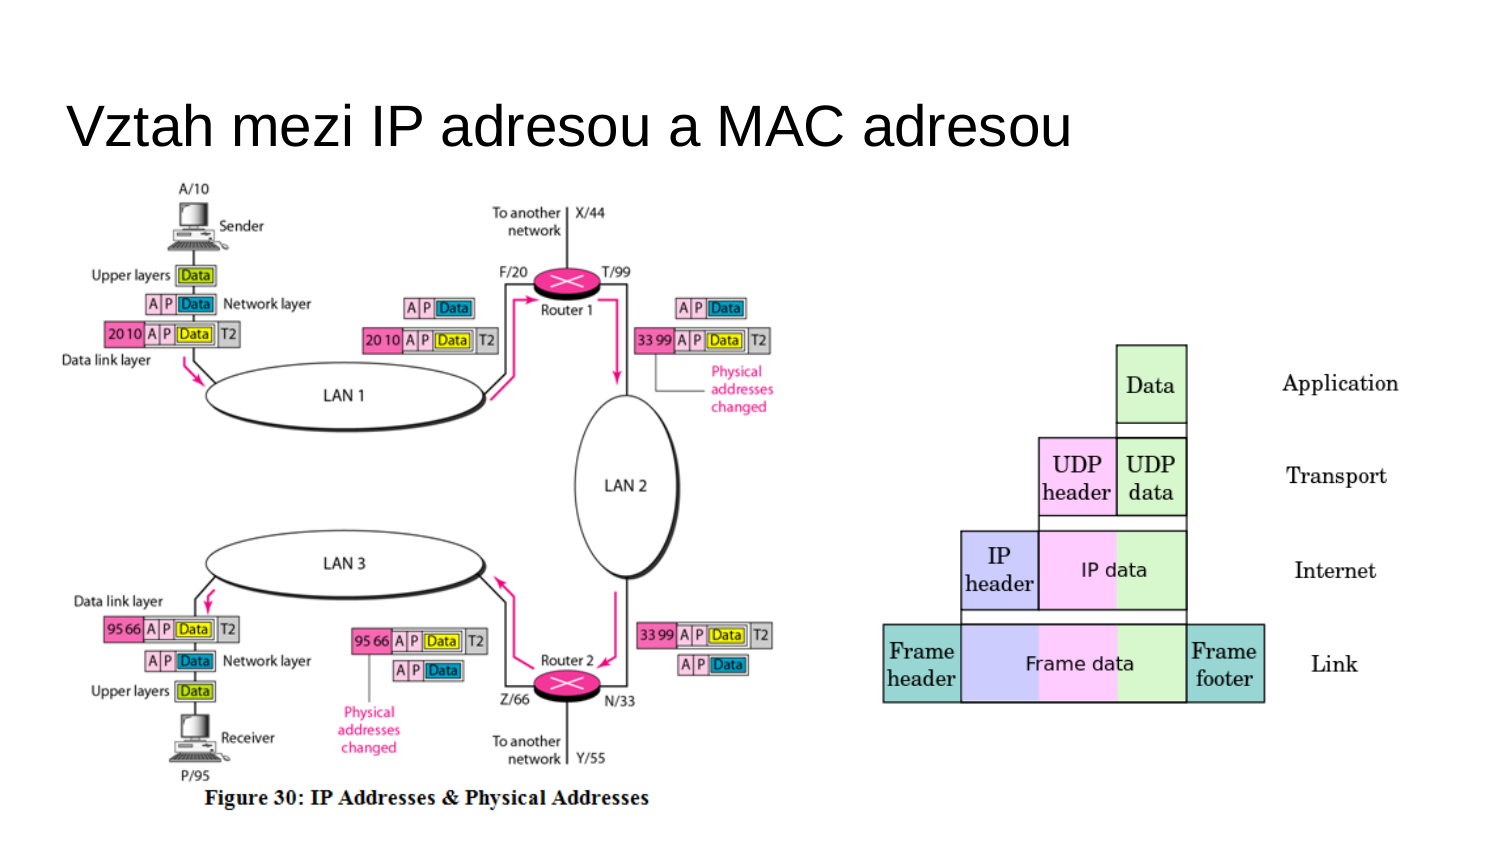

# Vztah mezi IP adresou a MAC adresou